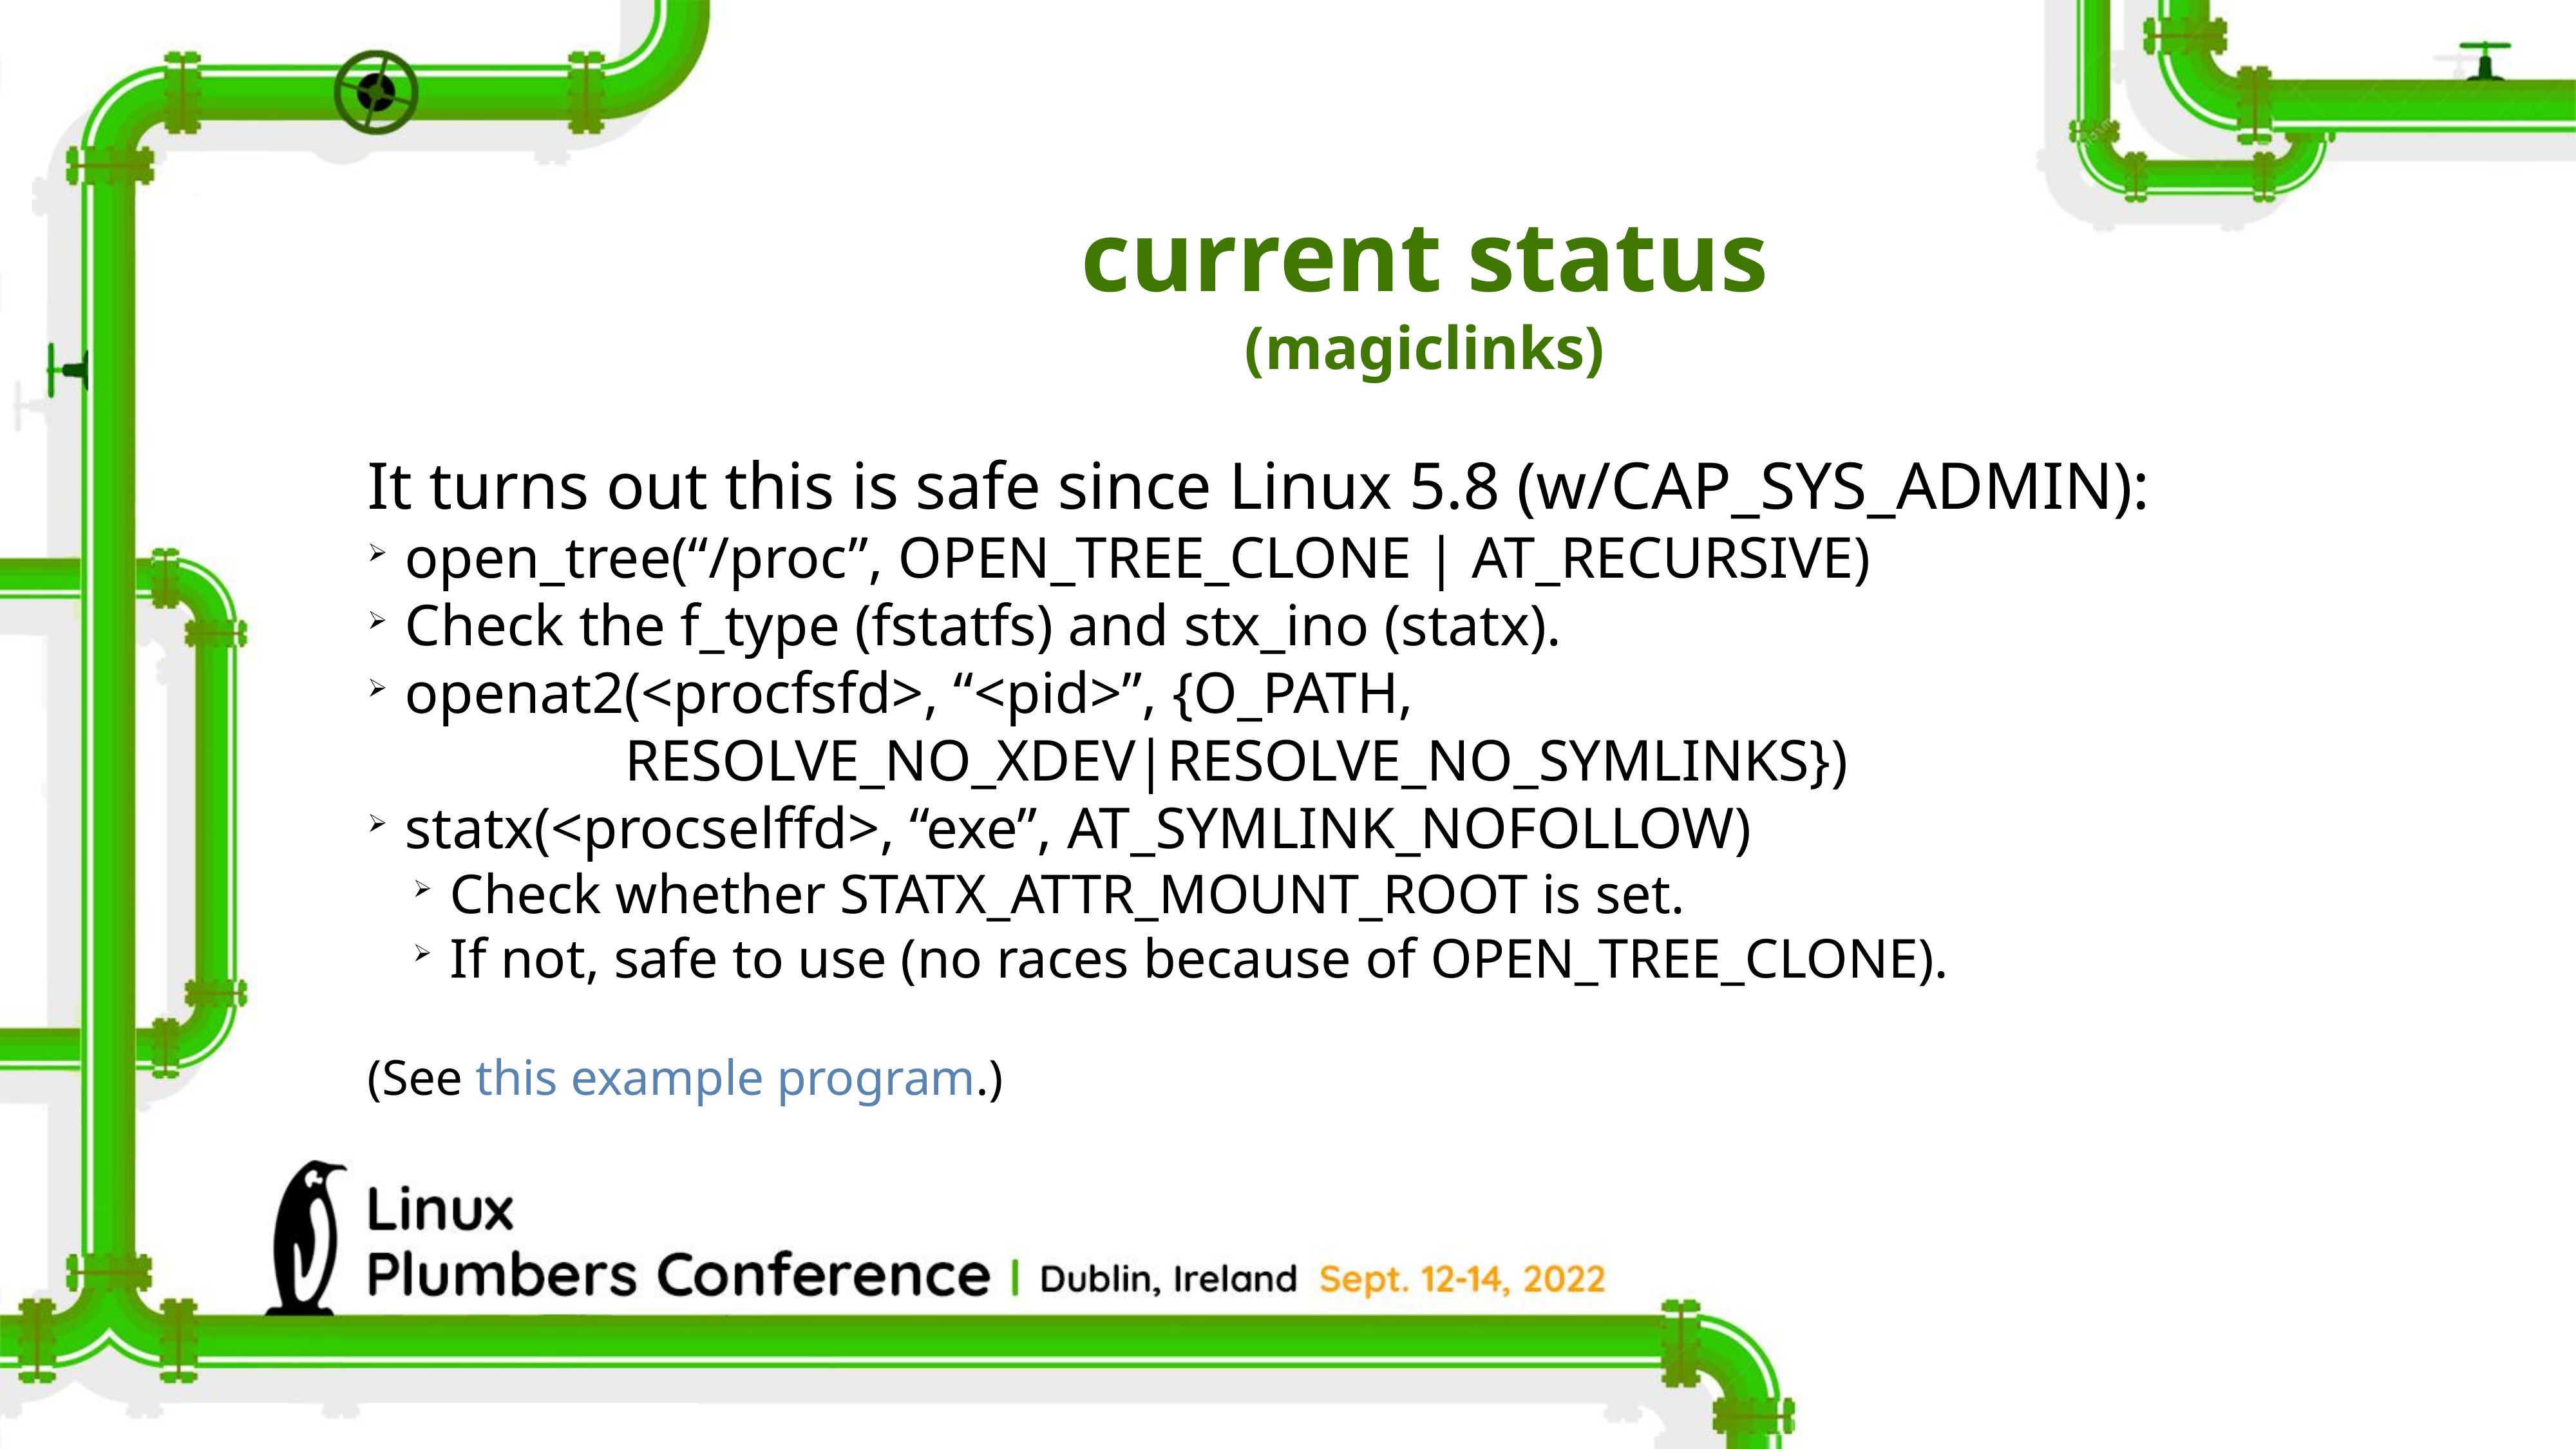

current status
(magiclinks)
It turns out this is safe since Linux 5.8 (w/CAP_SYS_ADMIN):
 open_tree(“/proc”, OPEN_TREE_CLONE | AT_RECURSIVE)
 Check the f_type (fstatfs) and stx_ino (statx).
 openat2(<procfsfd>, “<pid>”, {O_PATH,
 RESOLVE_NO_XDEV|RESOLVE_NO_SYMLINKS})
 statx(<procselffd>, “exe”, AT_SYMLINK_NOFOLLOW)
 Check whether STATX_ATTR_MOUNT_ROOT is set.
 If not, safe to use (no races because of OPEN_TREE_CLONE).
(See this example program.)